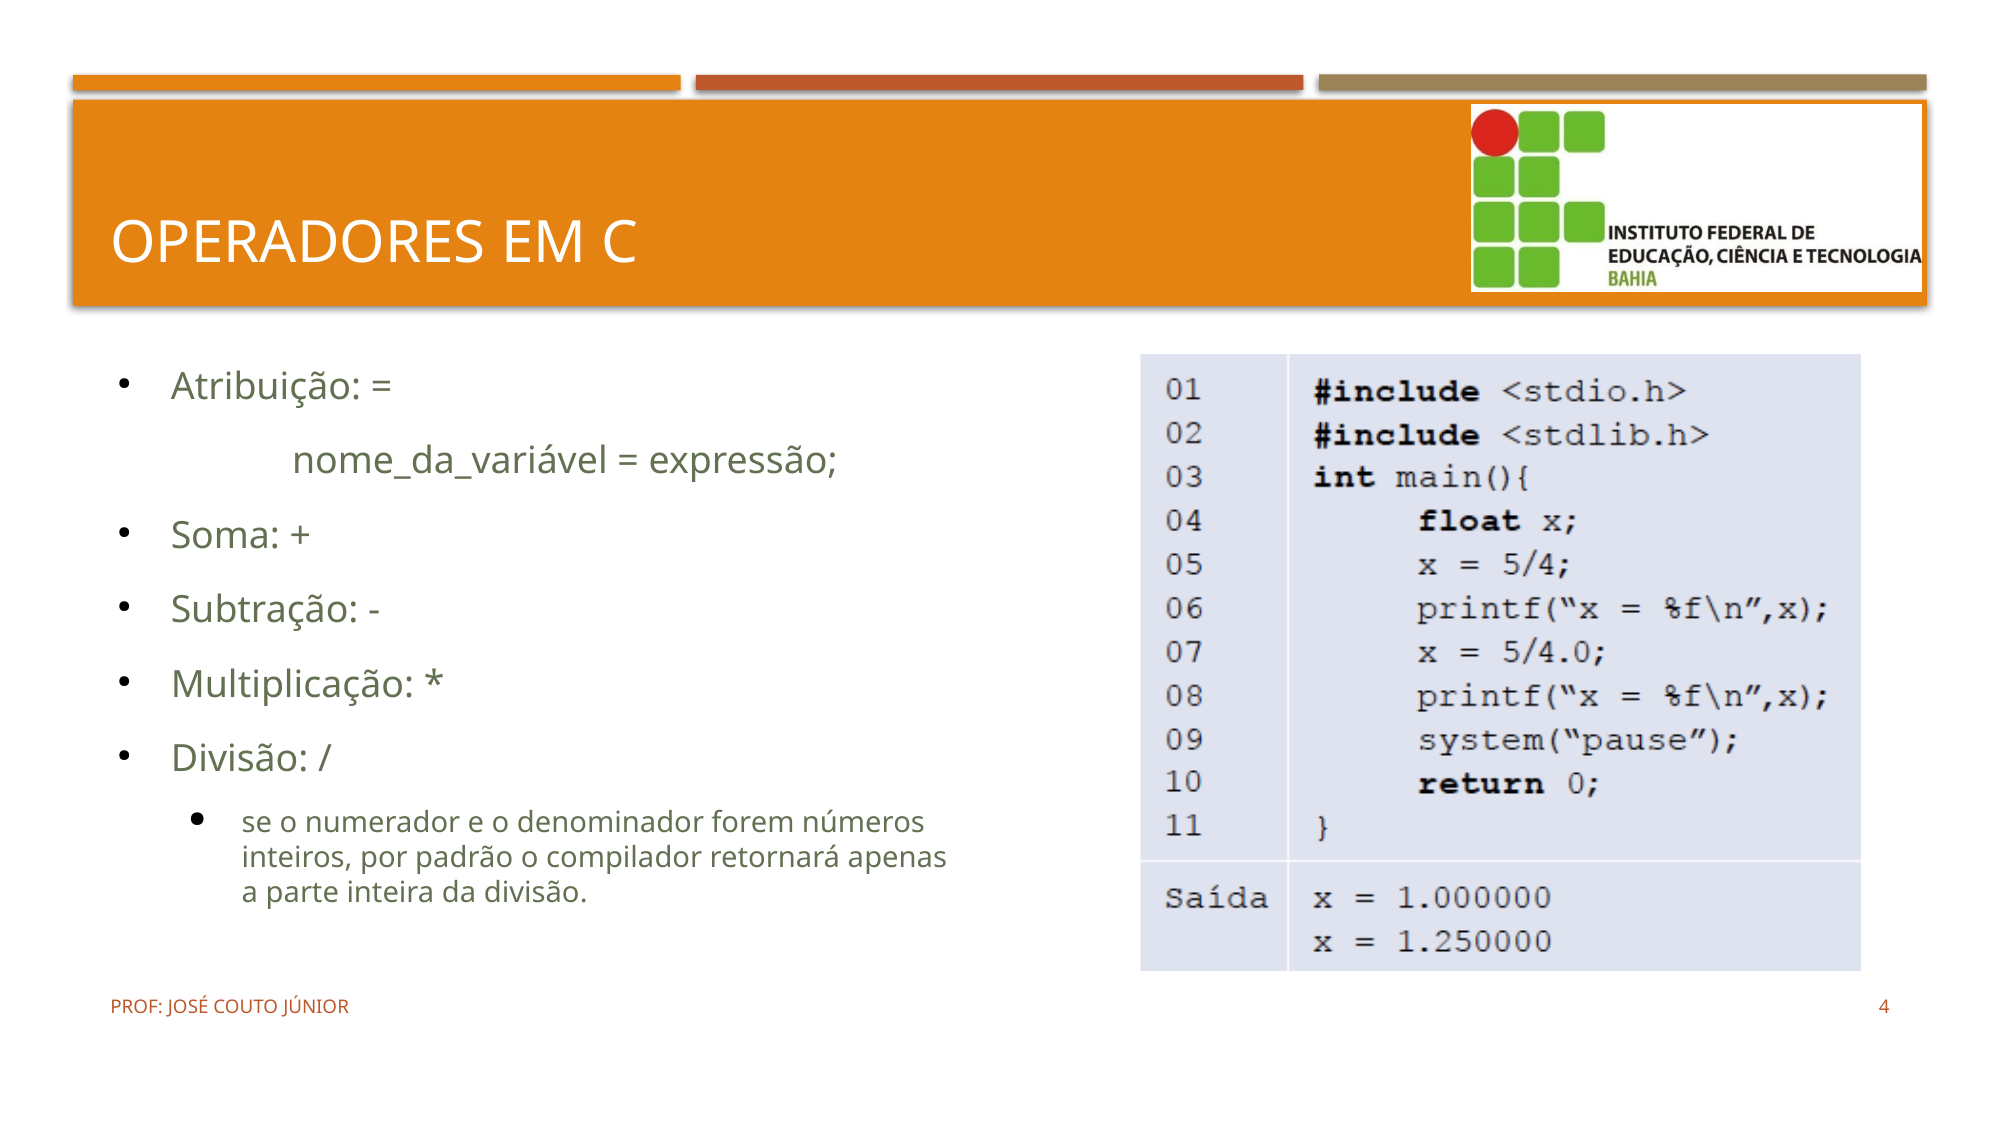

# Operadores em C
Atribuição: =
nome_da_variável = expressão;
Soma: +
Subtração: -
Multiplicação: *
Divisão: /
se o numerador e o denominador forem números inteiros, por padrão o compilador retornará apenas a parte inteira da divisão.
Prof: José Couto Júnior
4